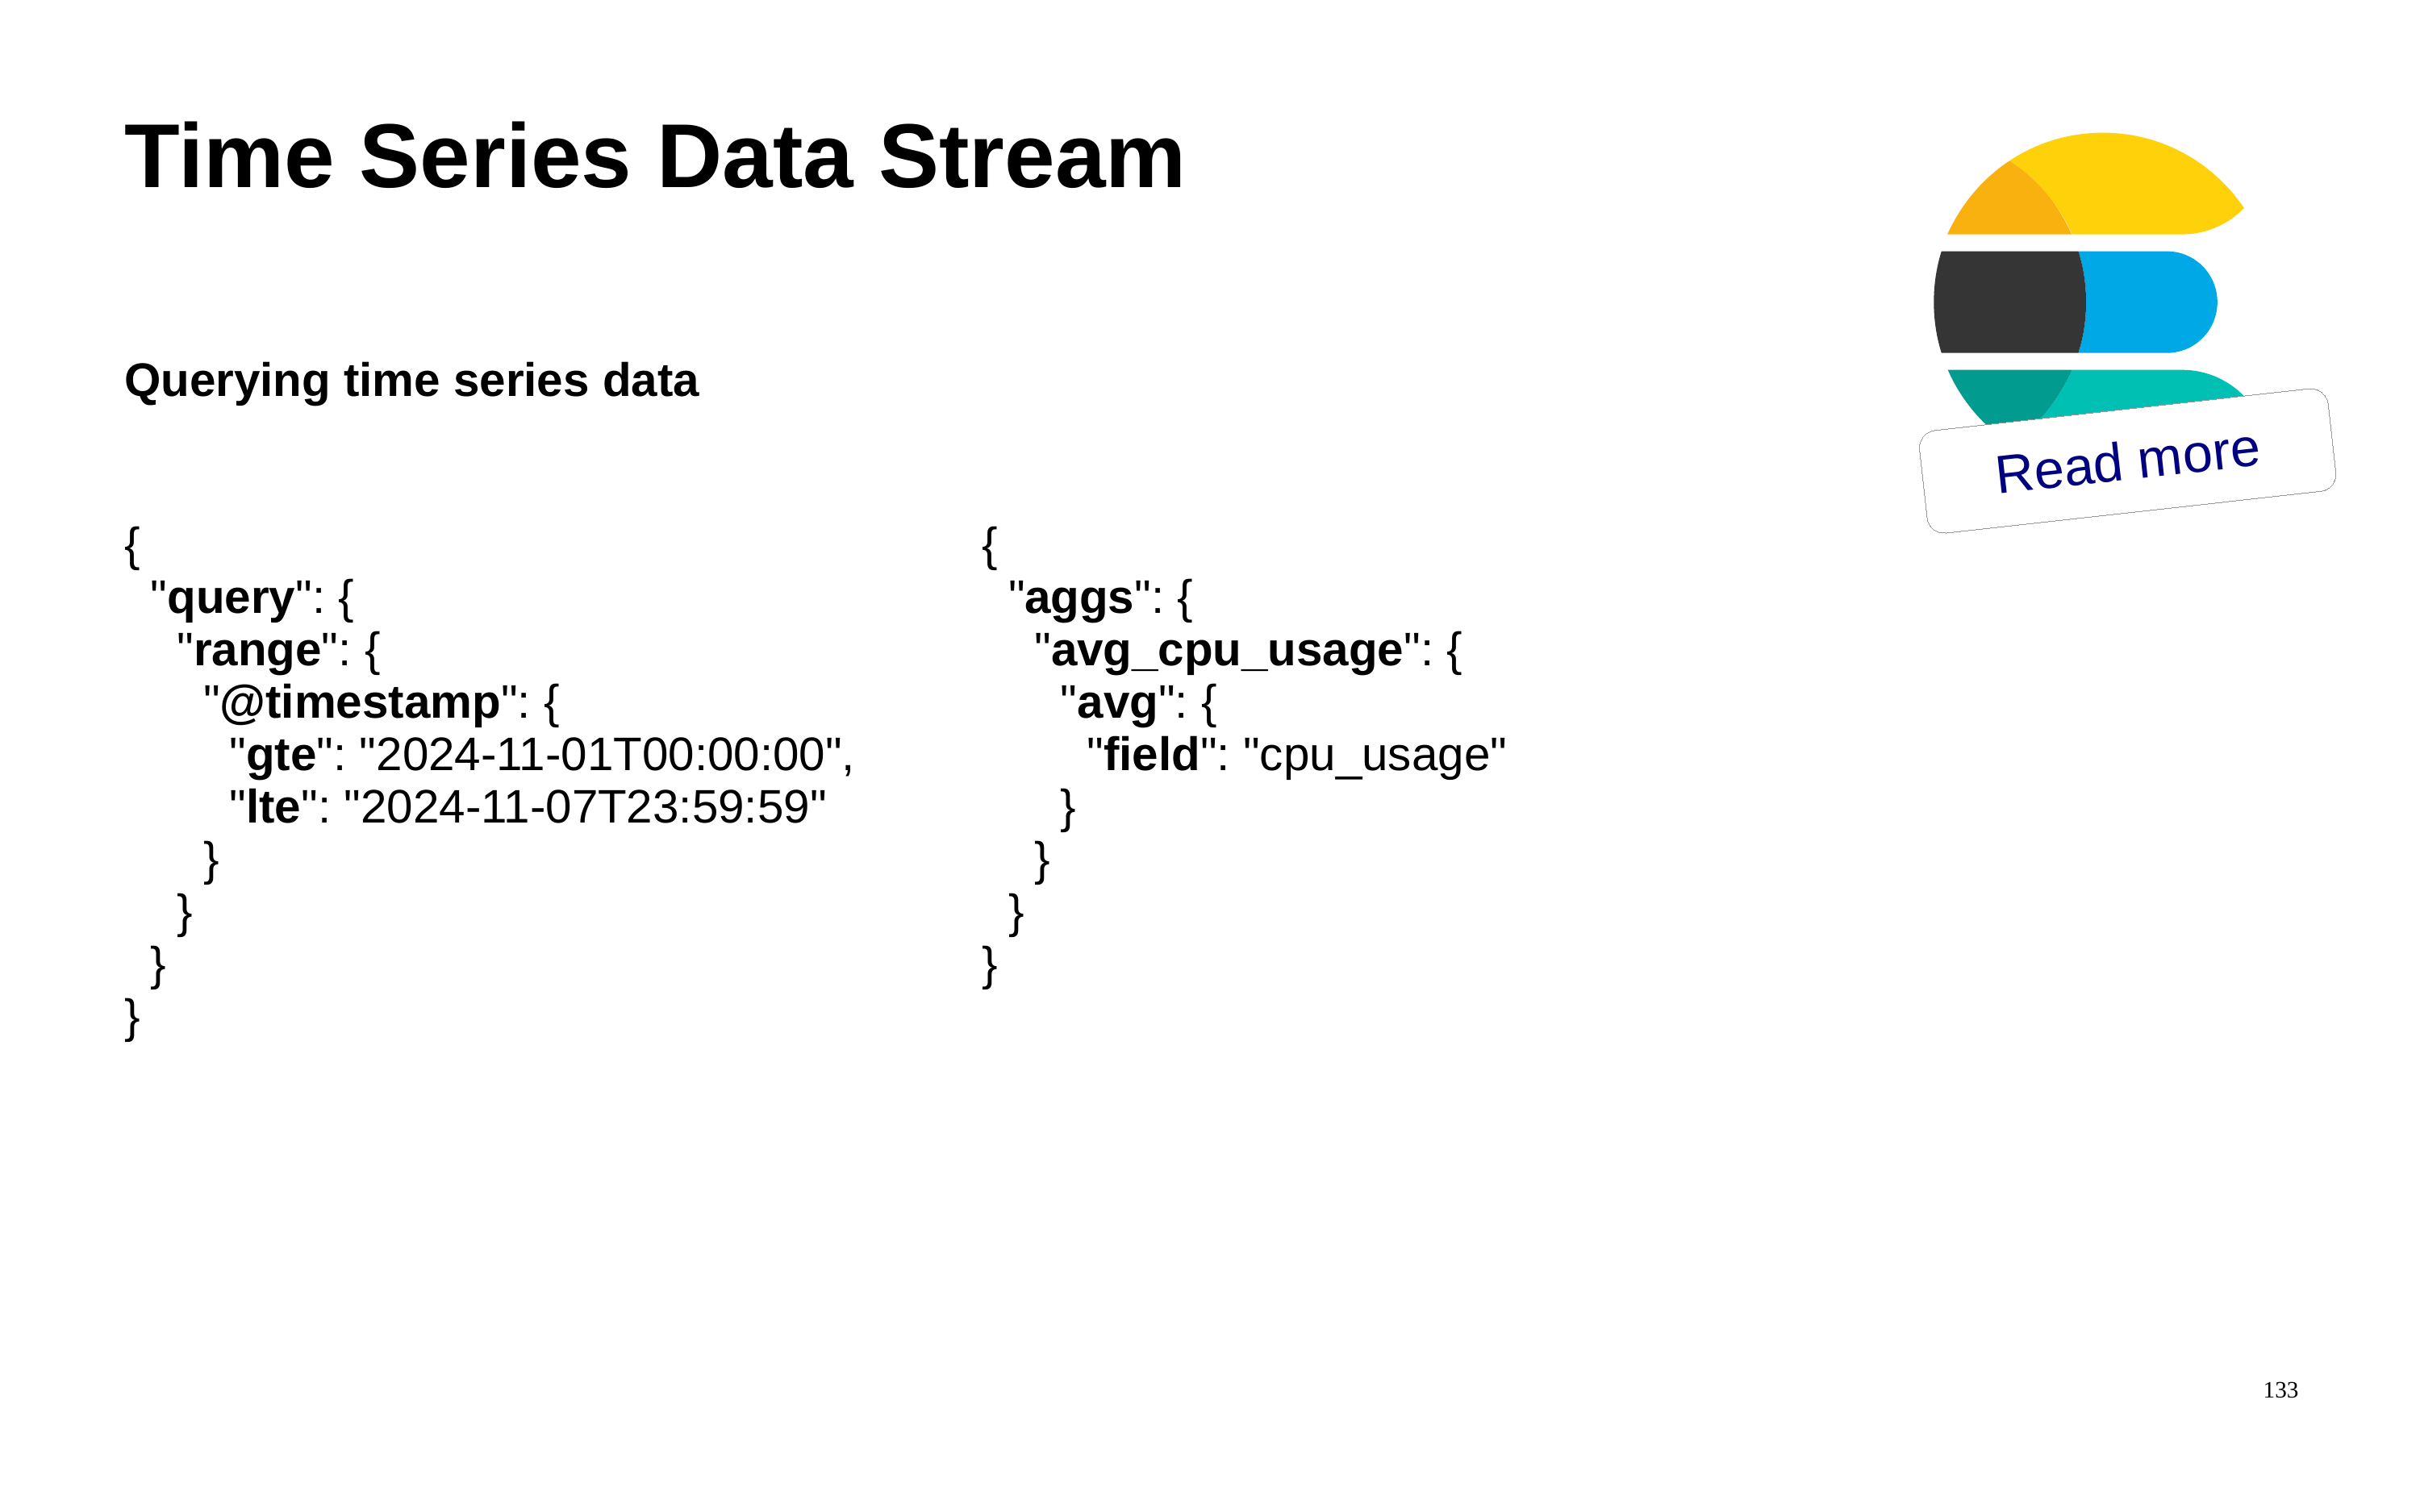

Time Series Data Stream
Querying time series data
Read more
{
 "query": {
 "range": {
 "@timestamp": {
 "gte": "2024-11-01T00:00:00",
 "lte": "2024-11-07T23:59:59"
 }
 }
 }
}
{
 "aggs": {
 "avg_cpu_usage": {
 "avg": {
 "field": "cpu_usage"
 }
 }
 }
}
133